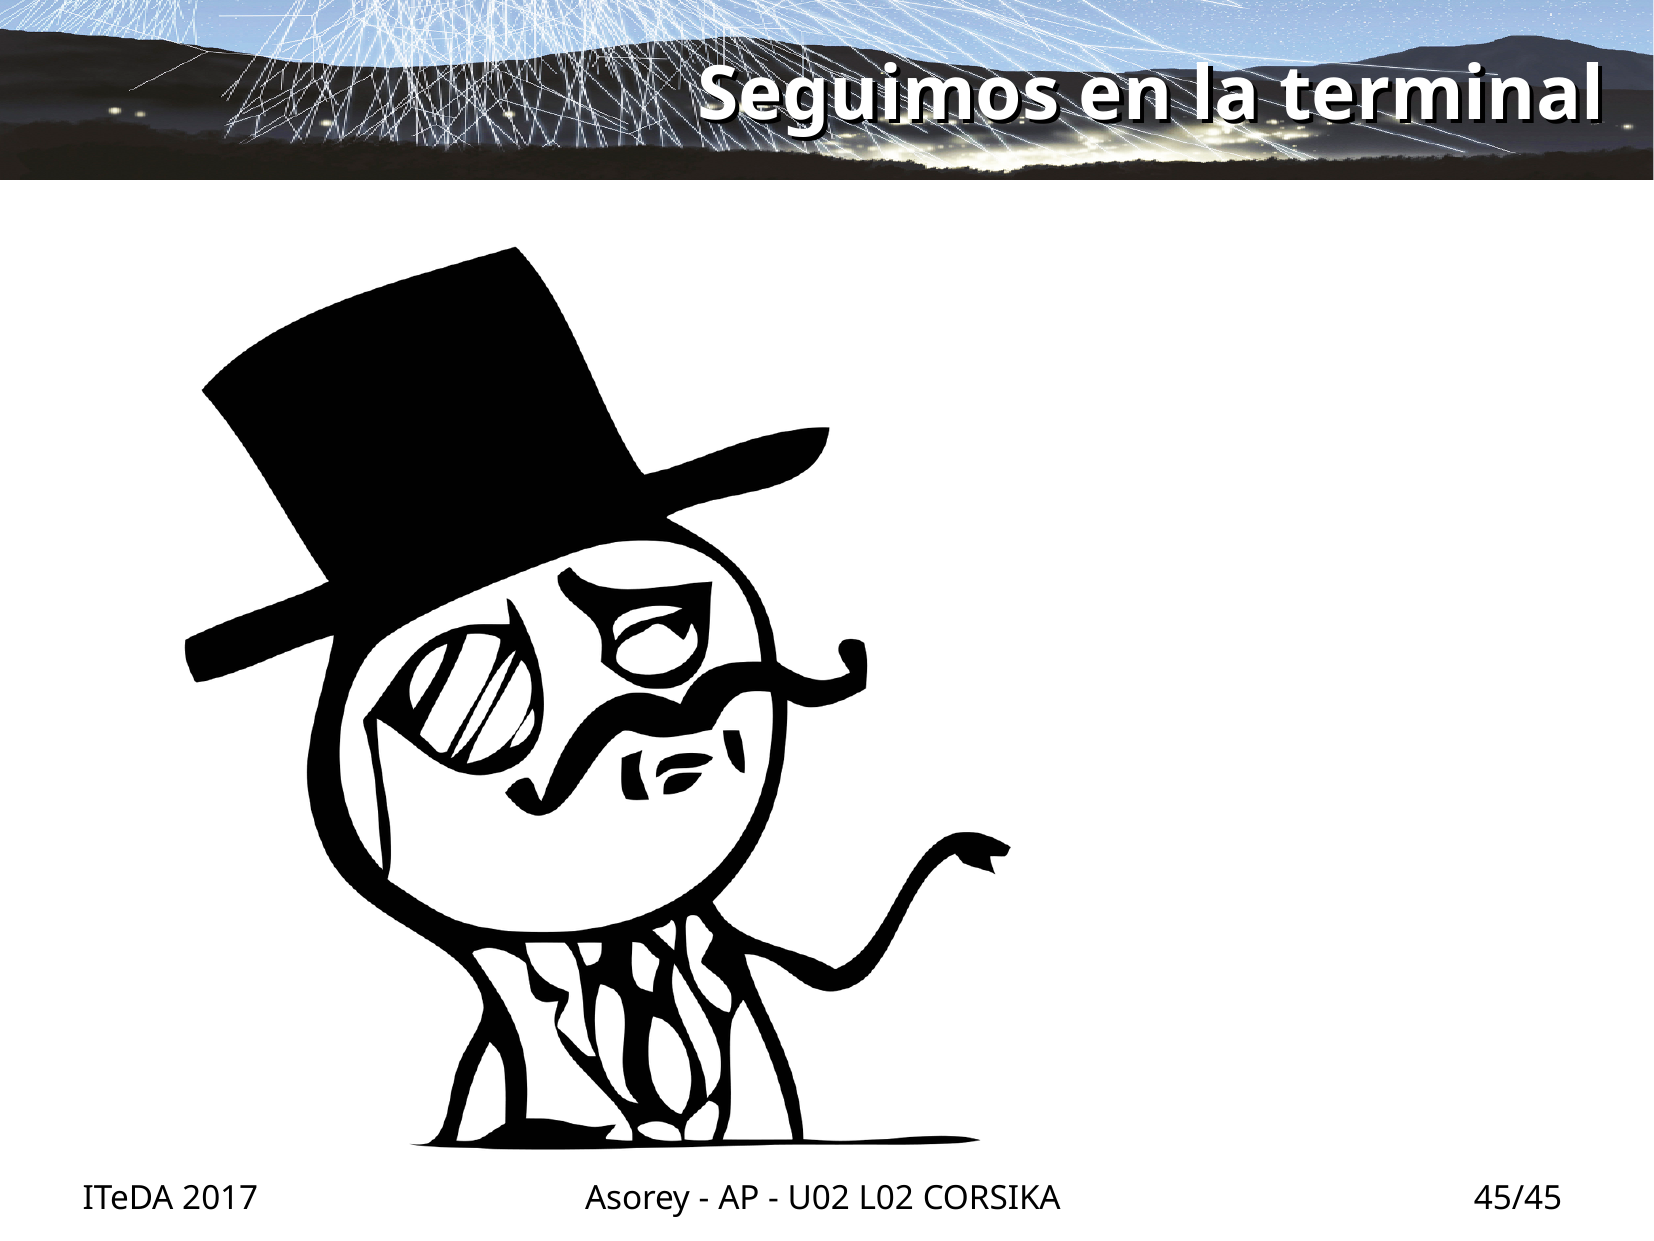

# Seguimos en la terminal
ITeDA 2017
Asorey - AP - U02 L02 CORSIKA
45